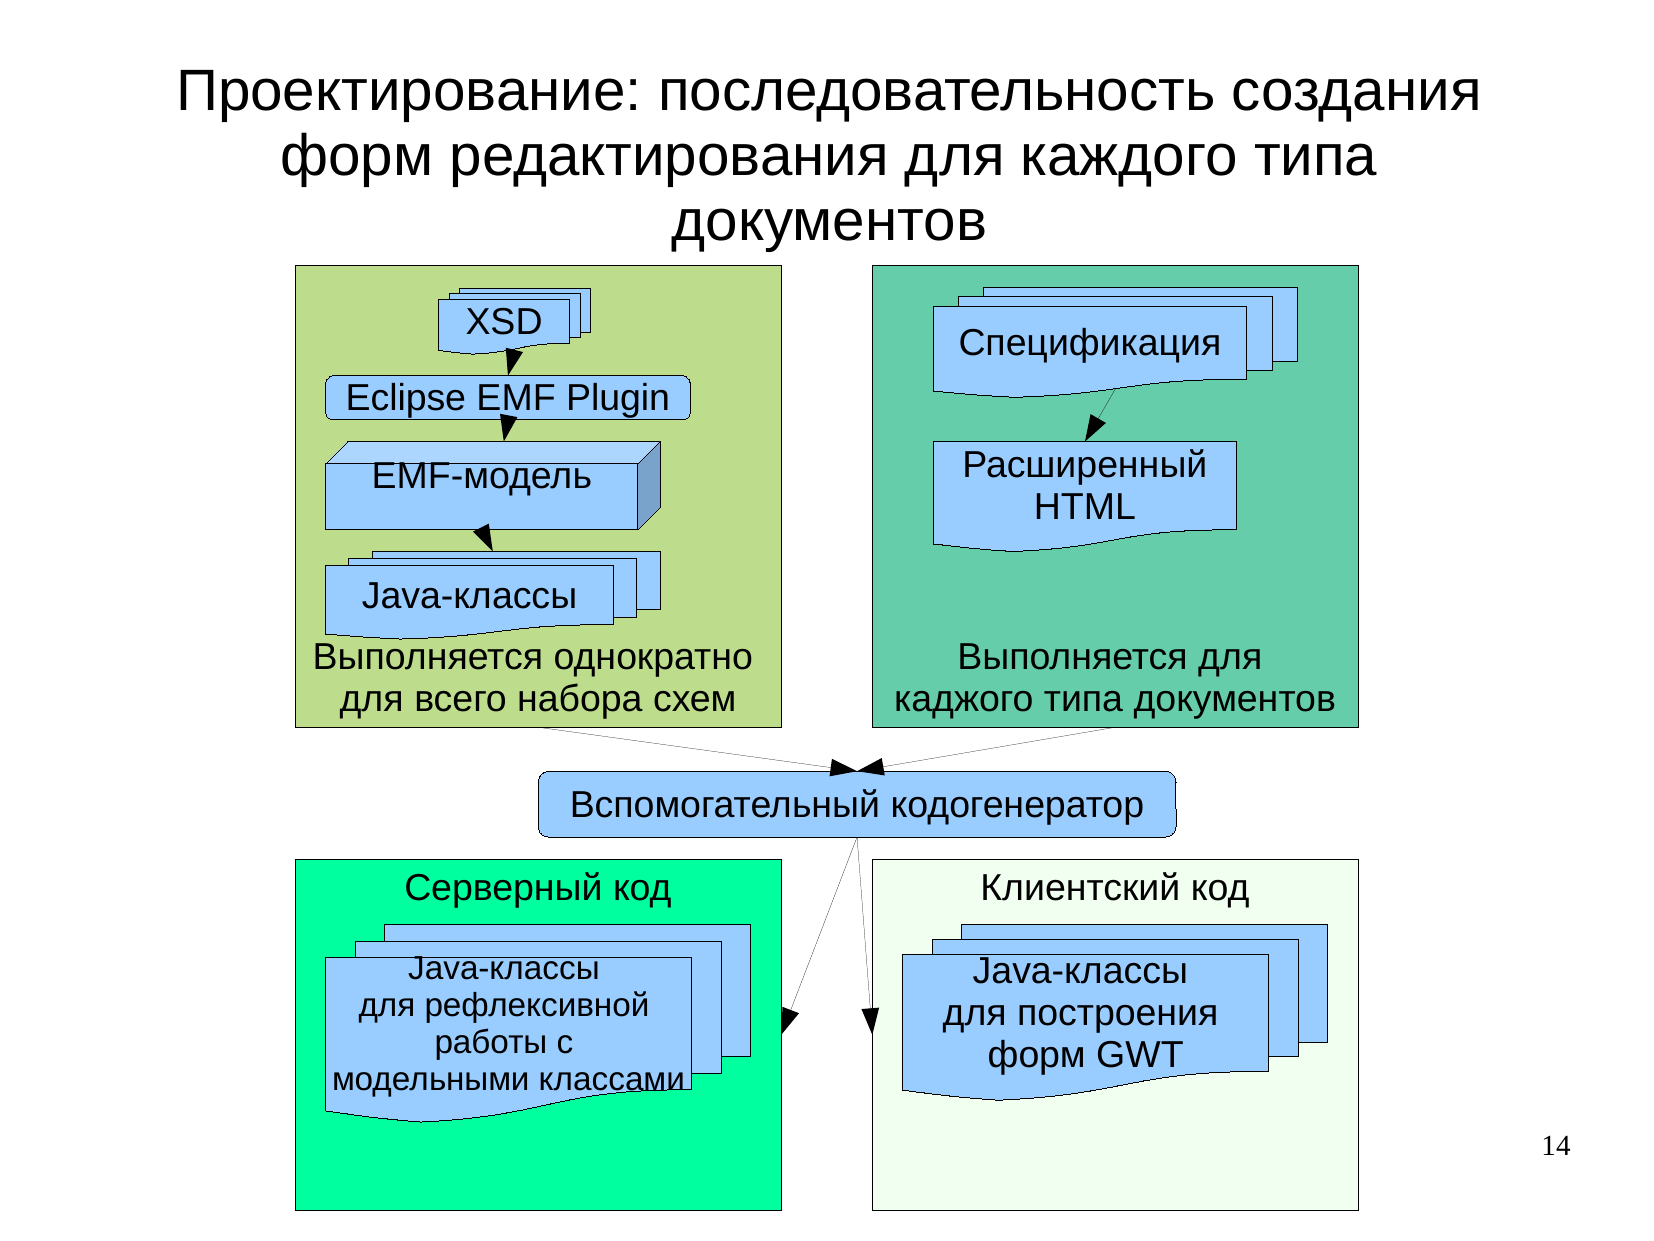

# Проектирование: последовательность создания форм редактирования для каждого типа документов
Выполняется однократно
для всего набора схем
Выполняется для
каджого типа документов
Спецификация
XSD
Eclipse EMF Plugin
EMF-модель
Расширенный
HTML
Java-классы
Вспомогательный кодогенератор
Серверный код
Клиентский код
Java-классы
для рефлексивной
работы с
модельными классами
Java-классы
для построения
форм GWT
14